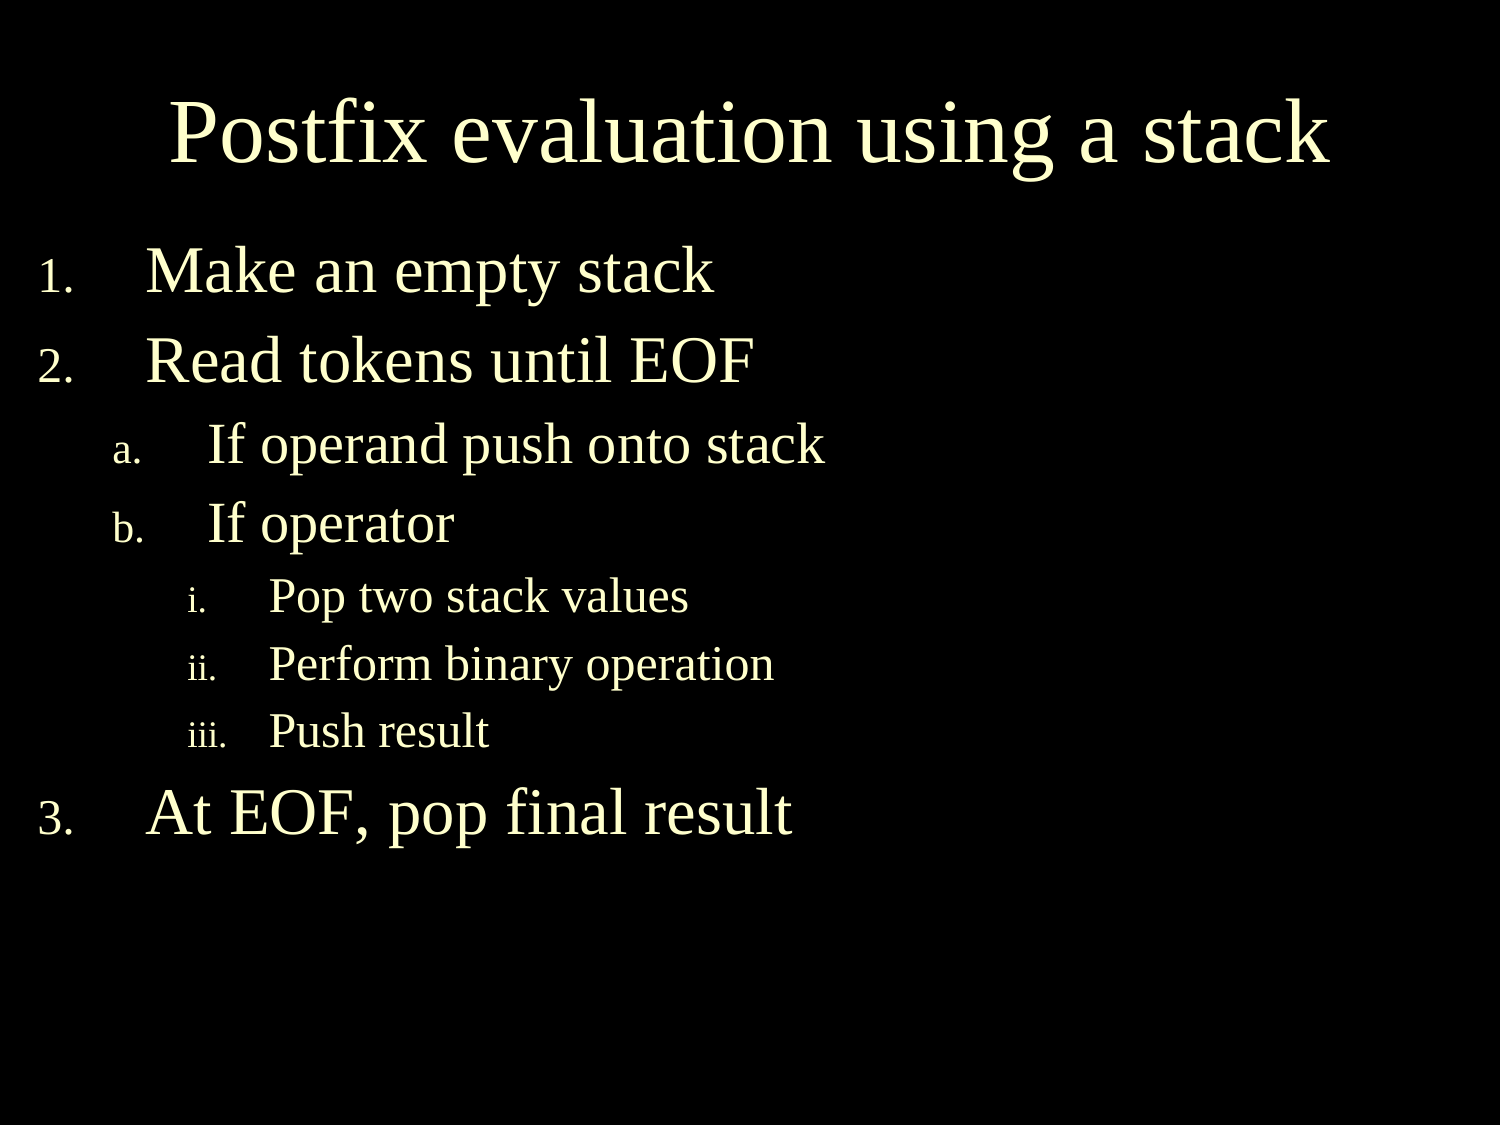

# Postfix evaluation using a stack
Make an empty stack
Read tokens until EOF
If operand push onto stack
If operator
Pop two stack values
Perform binary operation
Push result
At EOF, pop final result